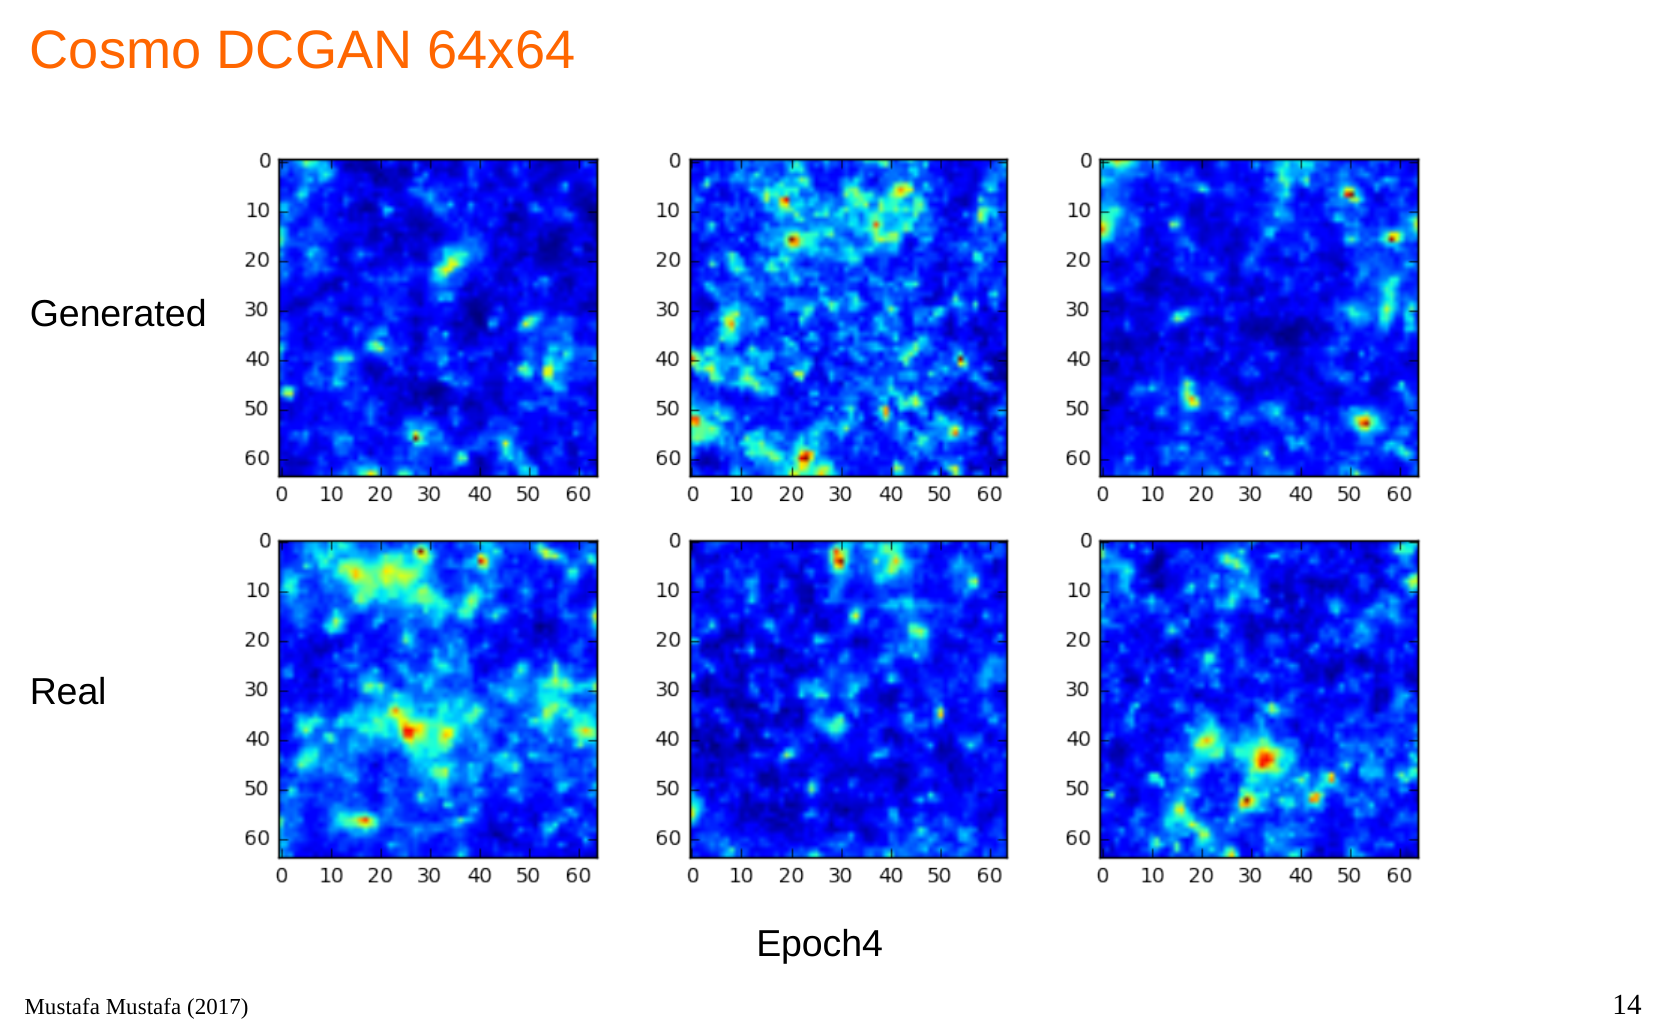

# Cosmo DCGAN 64x64
Generated
Real
Epoch4
14
Mustafa Mustafa (2017)